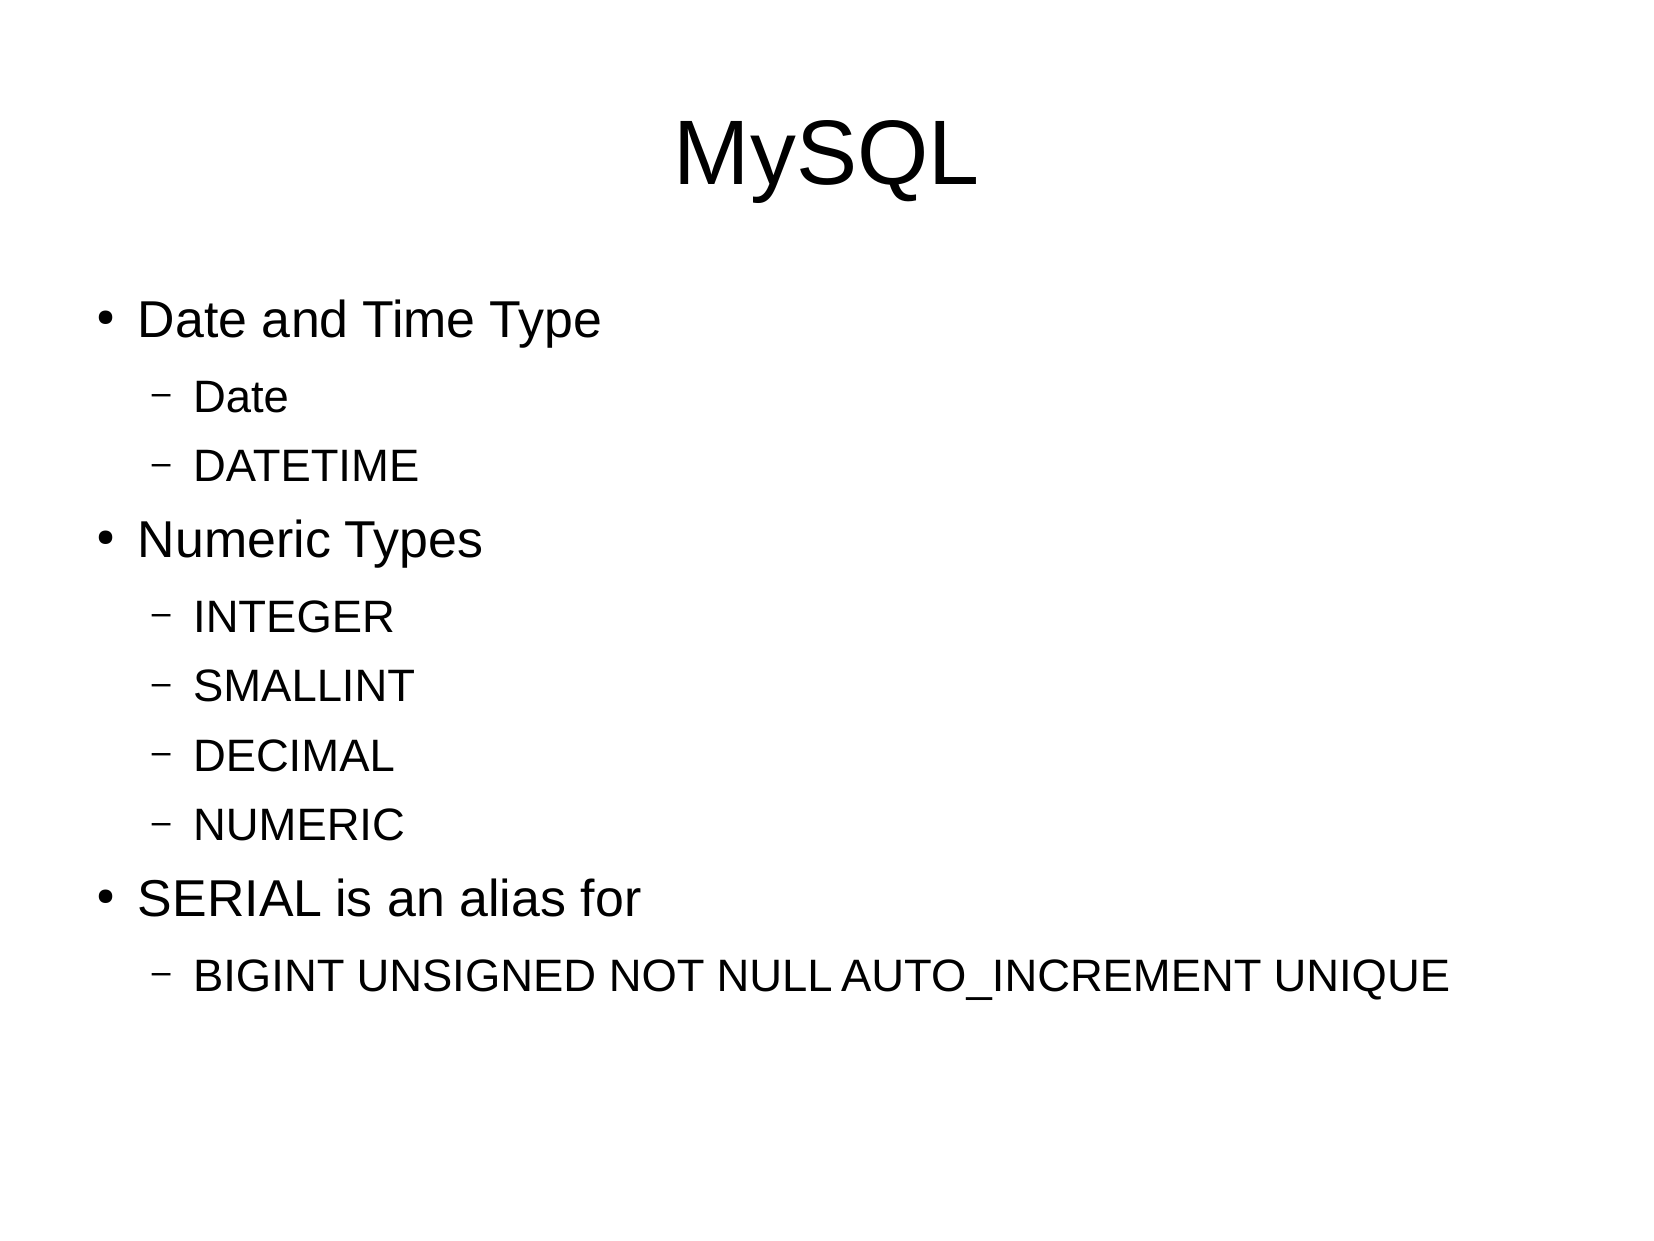

# MySQL
Date and Time Type
Date
DATETIME
Numeric Types
INTEGER
SMALLINT
DECIMAL
NUMERIC
SERIAL is an alias for
BIGINT UNSIGNED NOT NULL AUTO_INCREMENT UNIQUE